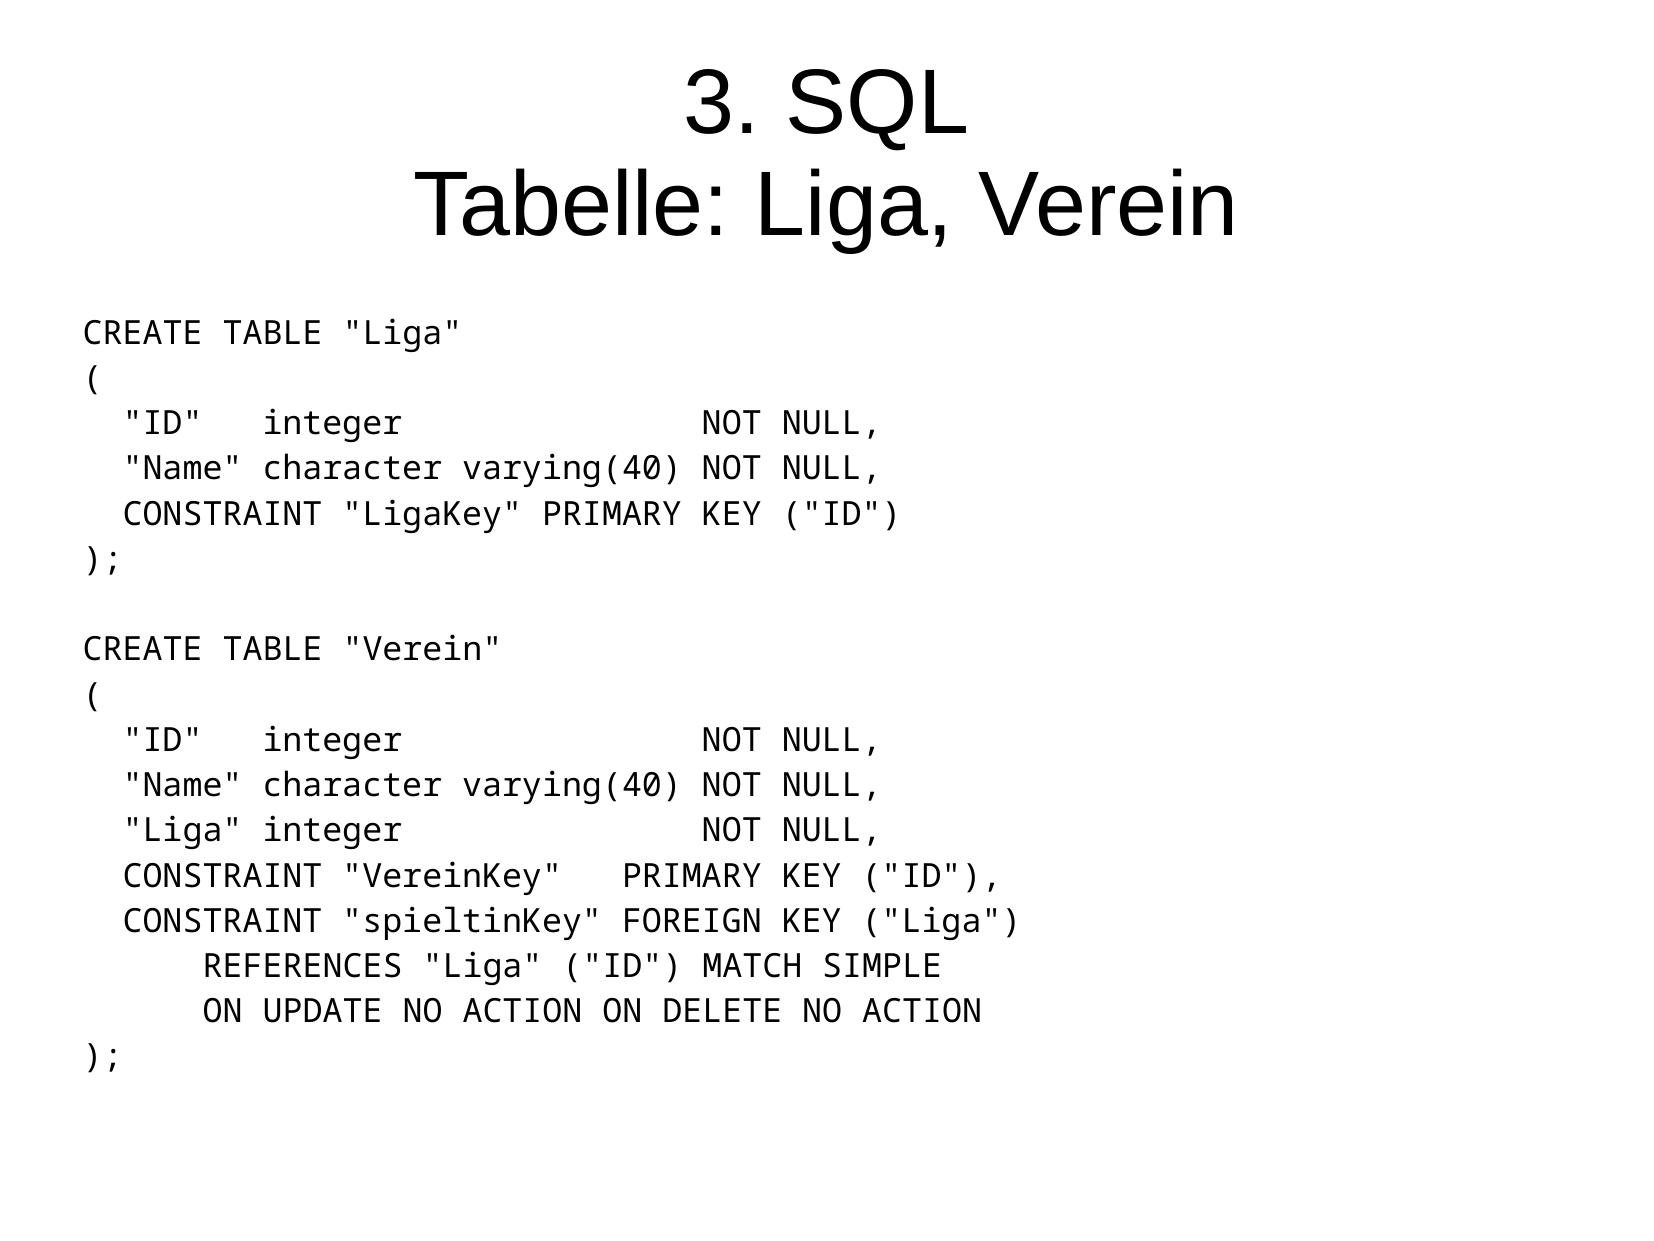

# 3. SQL Tabelle: Liga, Verein
CREATE TABLE "Liga"
(
 "ID" integer NOT NULL,
 "Name" character varying(40) NOT NULL,
 CONSTRAINT "LigaKey" PRIMARY KEY ("ID")
);
CREATE TABLE "Verein"
(
 "ID" integer NOT NULL,
 "Name" character varying(40) NOT NULL,
 "Liga" integer NOT NULL,
 CONSTRAINT "VereinKey" PRIMARY KEY ("ID"),
 CONSTRAINT "spieltinKey" FOREIGN KEY ("Liga")
 REFERENCES "Liga" ("ID") MATCH SIMPLE
 ON UPDATE NO ACTION ON DELETE NO ACTION
);